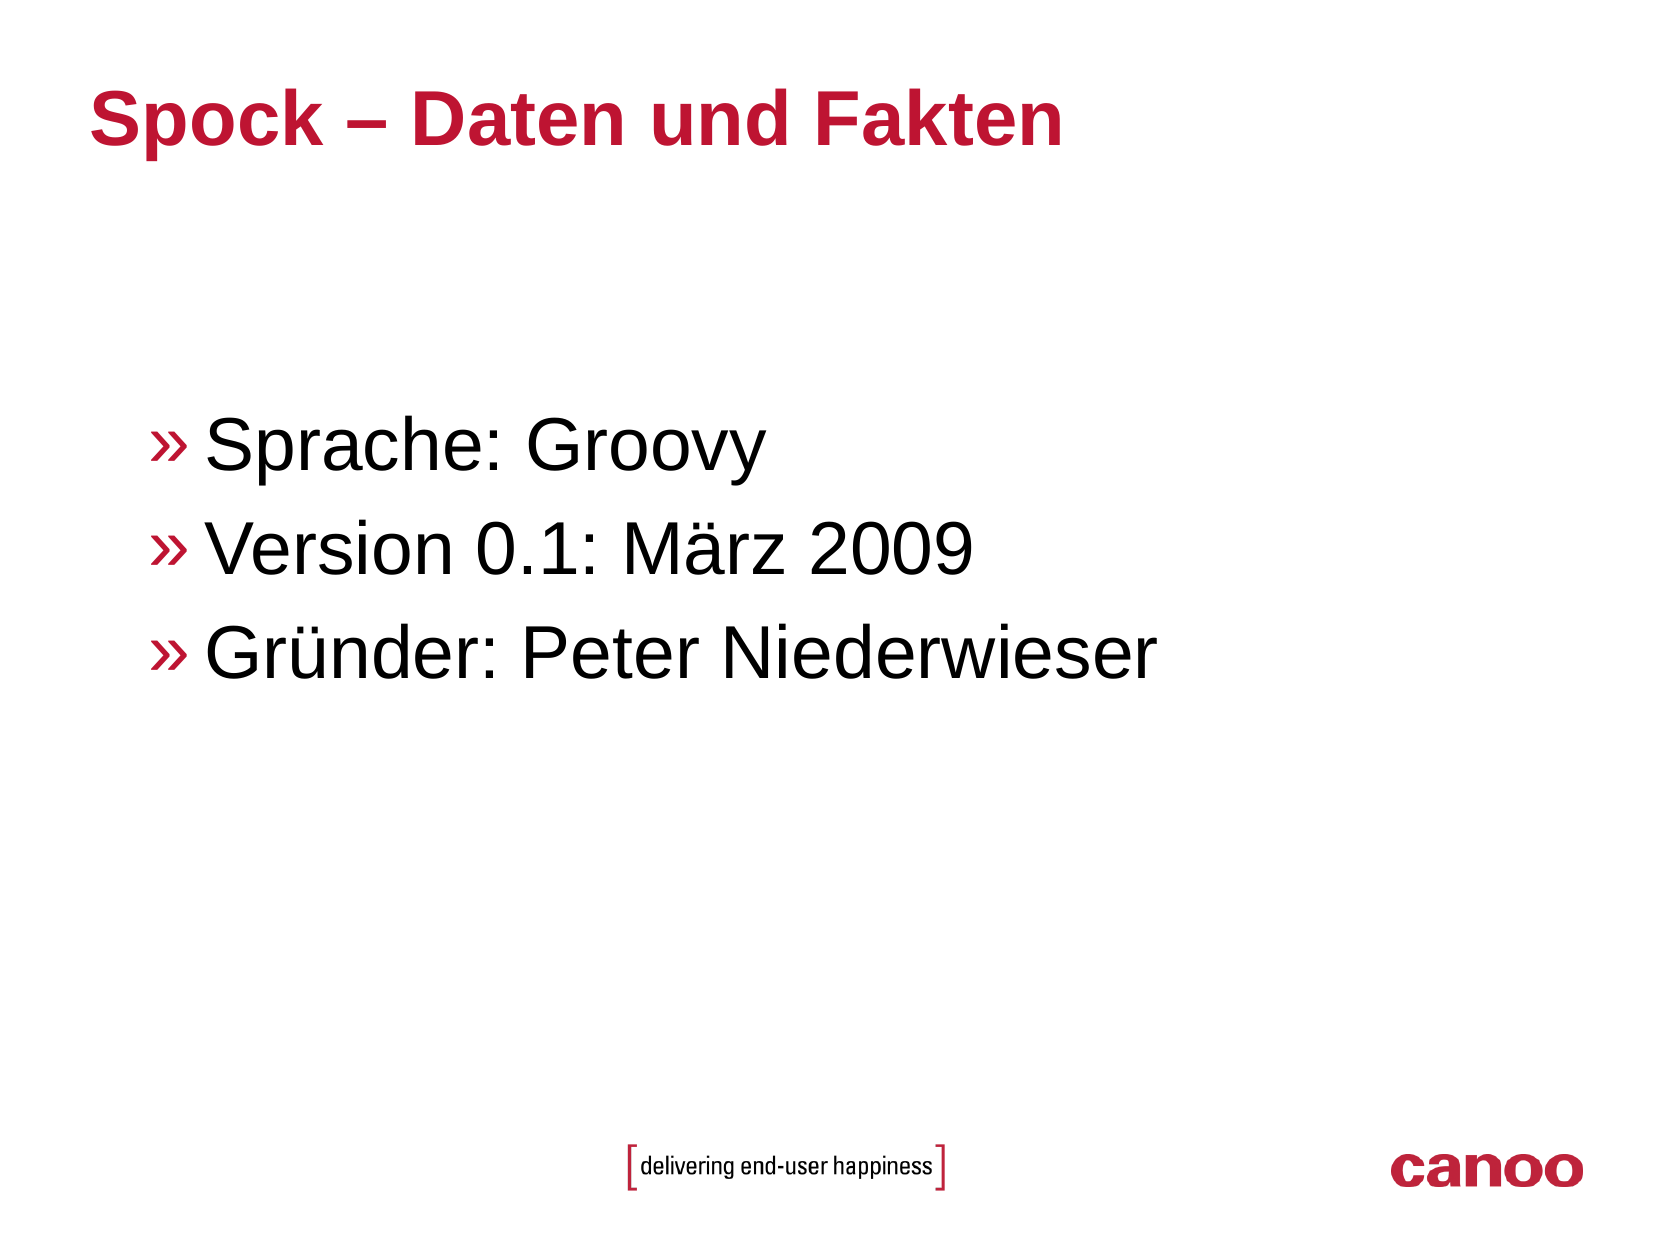

# Spock – Daten und Fakten
Sprache: Groovy
Version 0.1: März 2009
Gründer: Peter Niederwieser